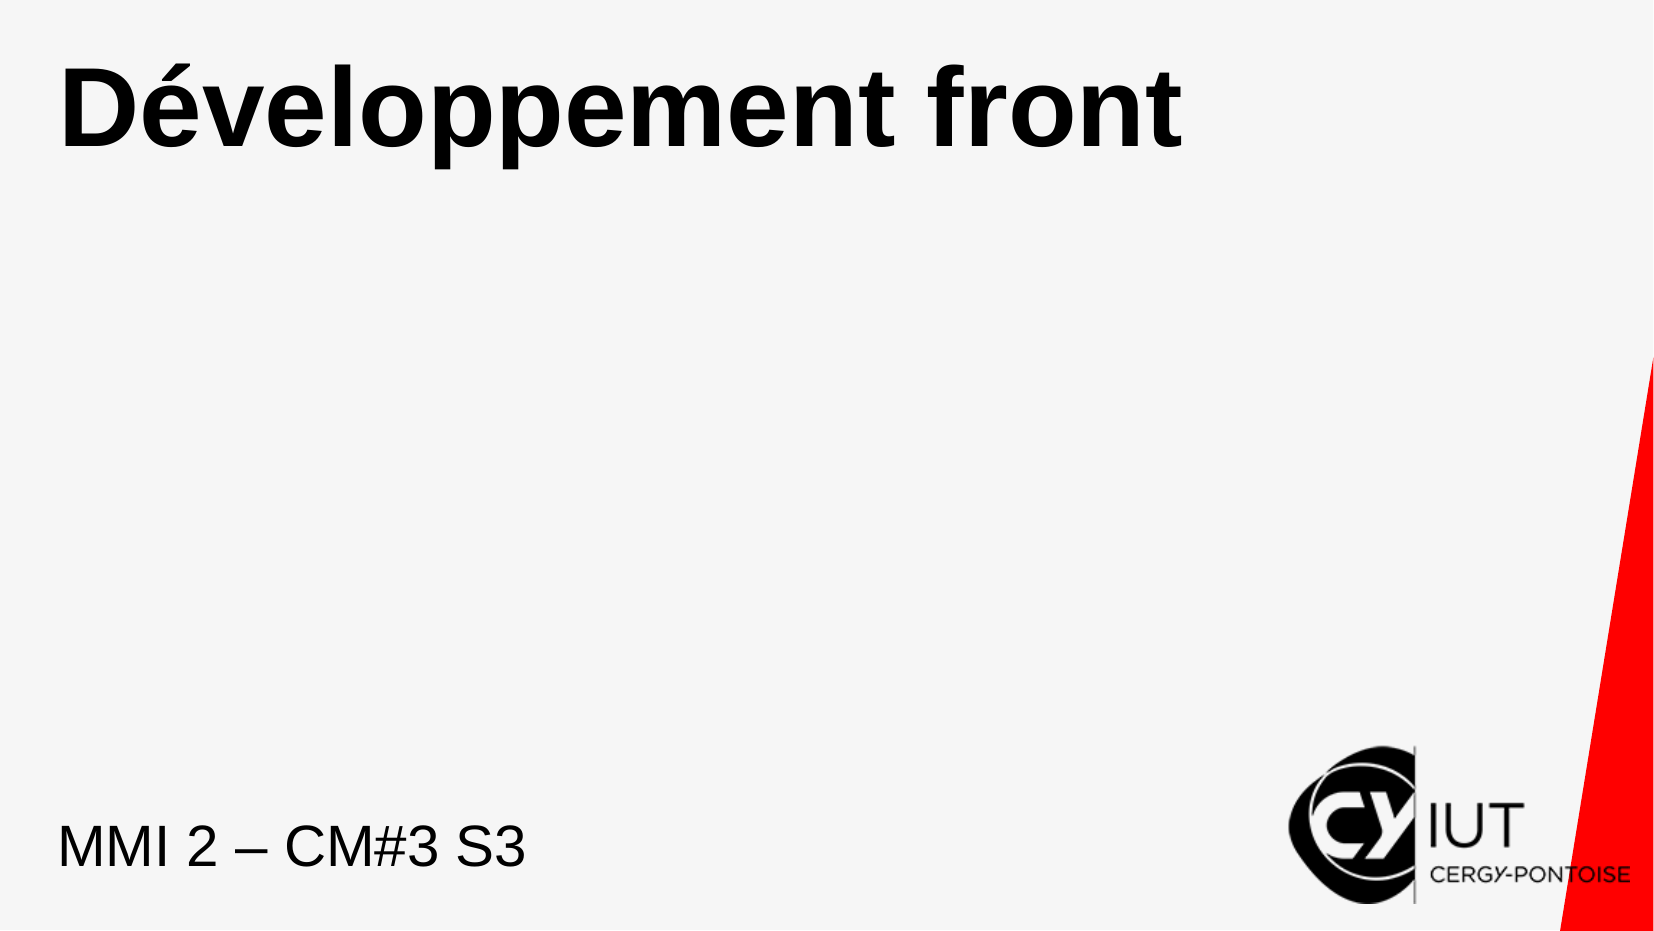

Développement front
MMI 2 – CM#3 S3